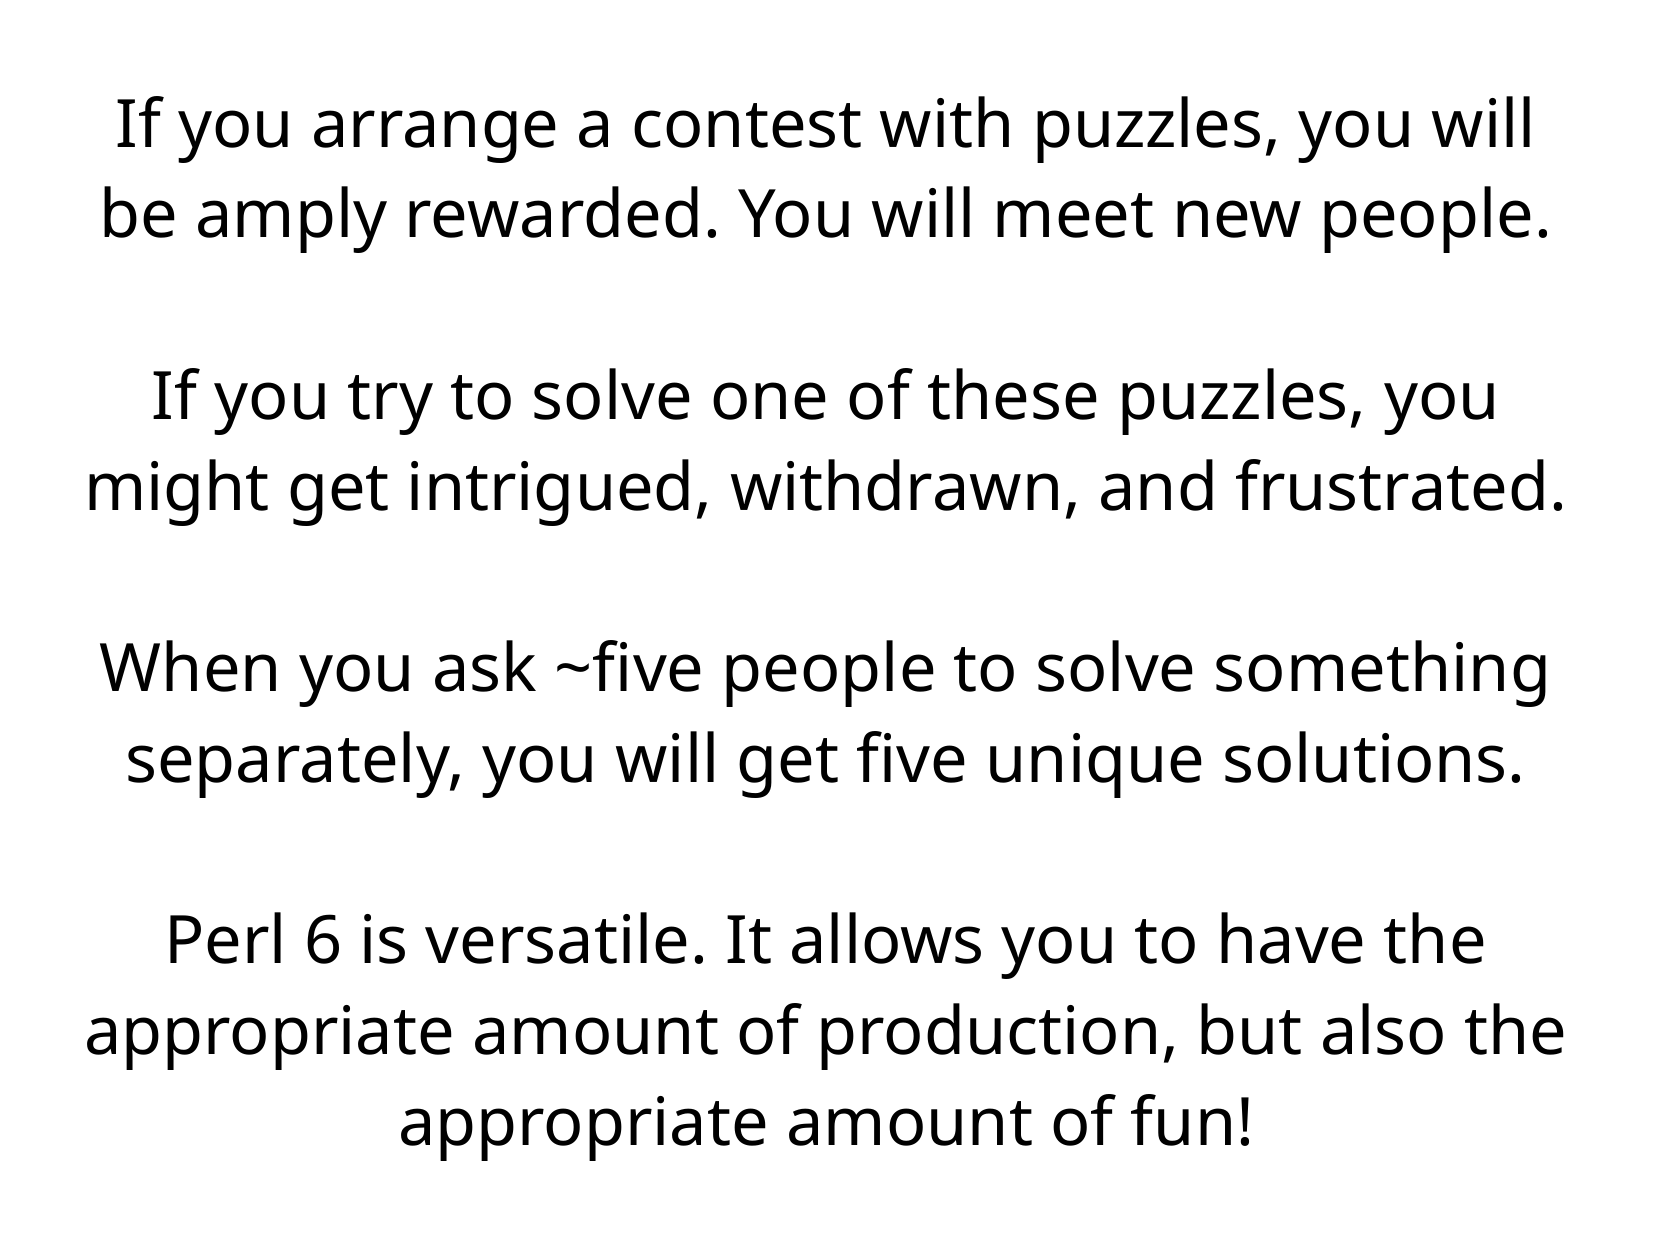

If you arrange a contest with puzzles, you will be amply rewarded. You will meet new people.
If you try to solve one of these puzzles, you might get intrigued, withdrawn, and frustrated.
When you ask ~five people to solve something separately, you will get five unique solutions.
Perl 6 is versatile. It allows you to have the appropriate amount of production, but also the appropriate amount of fun!